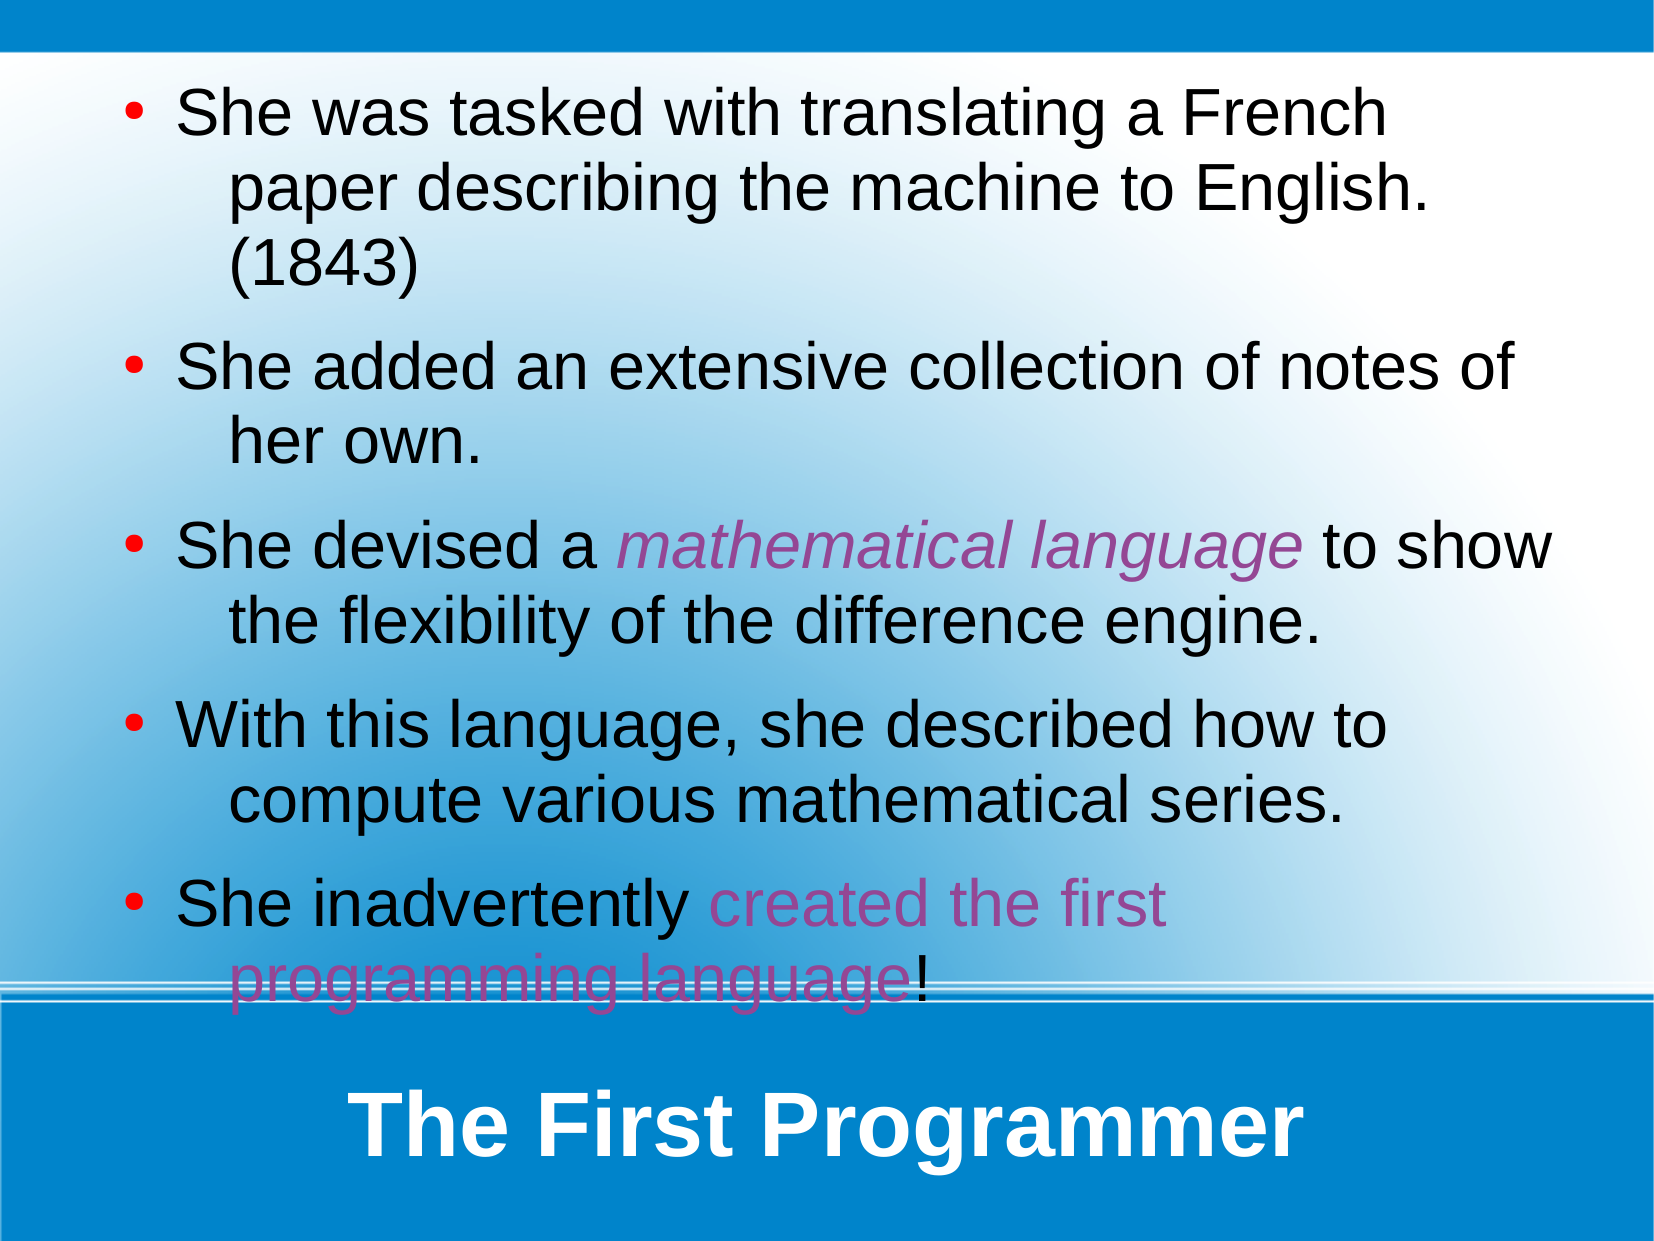

She was tasked with translating a French paper describing the machine to English. (1843)
She added an extensive collection of notes of her own.
She devised a mathematical language to show the flexibility of the difference engine.
With this language, she described how to compute various mathematical series.
She inadvertently created the first programming language!
# The First Programmer